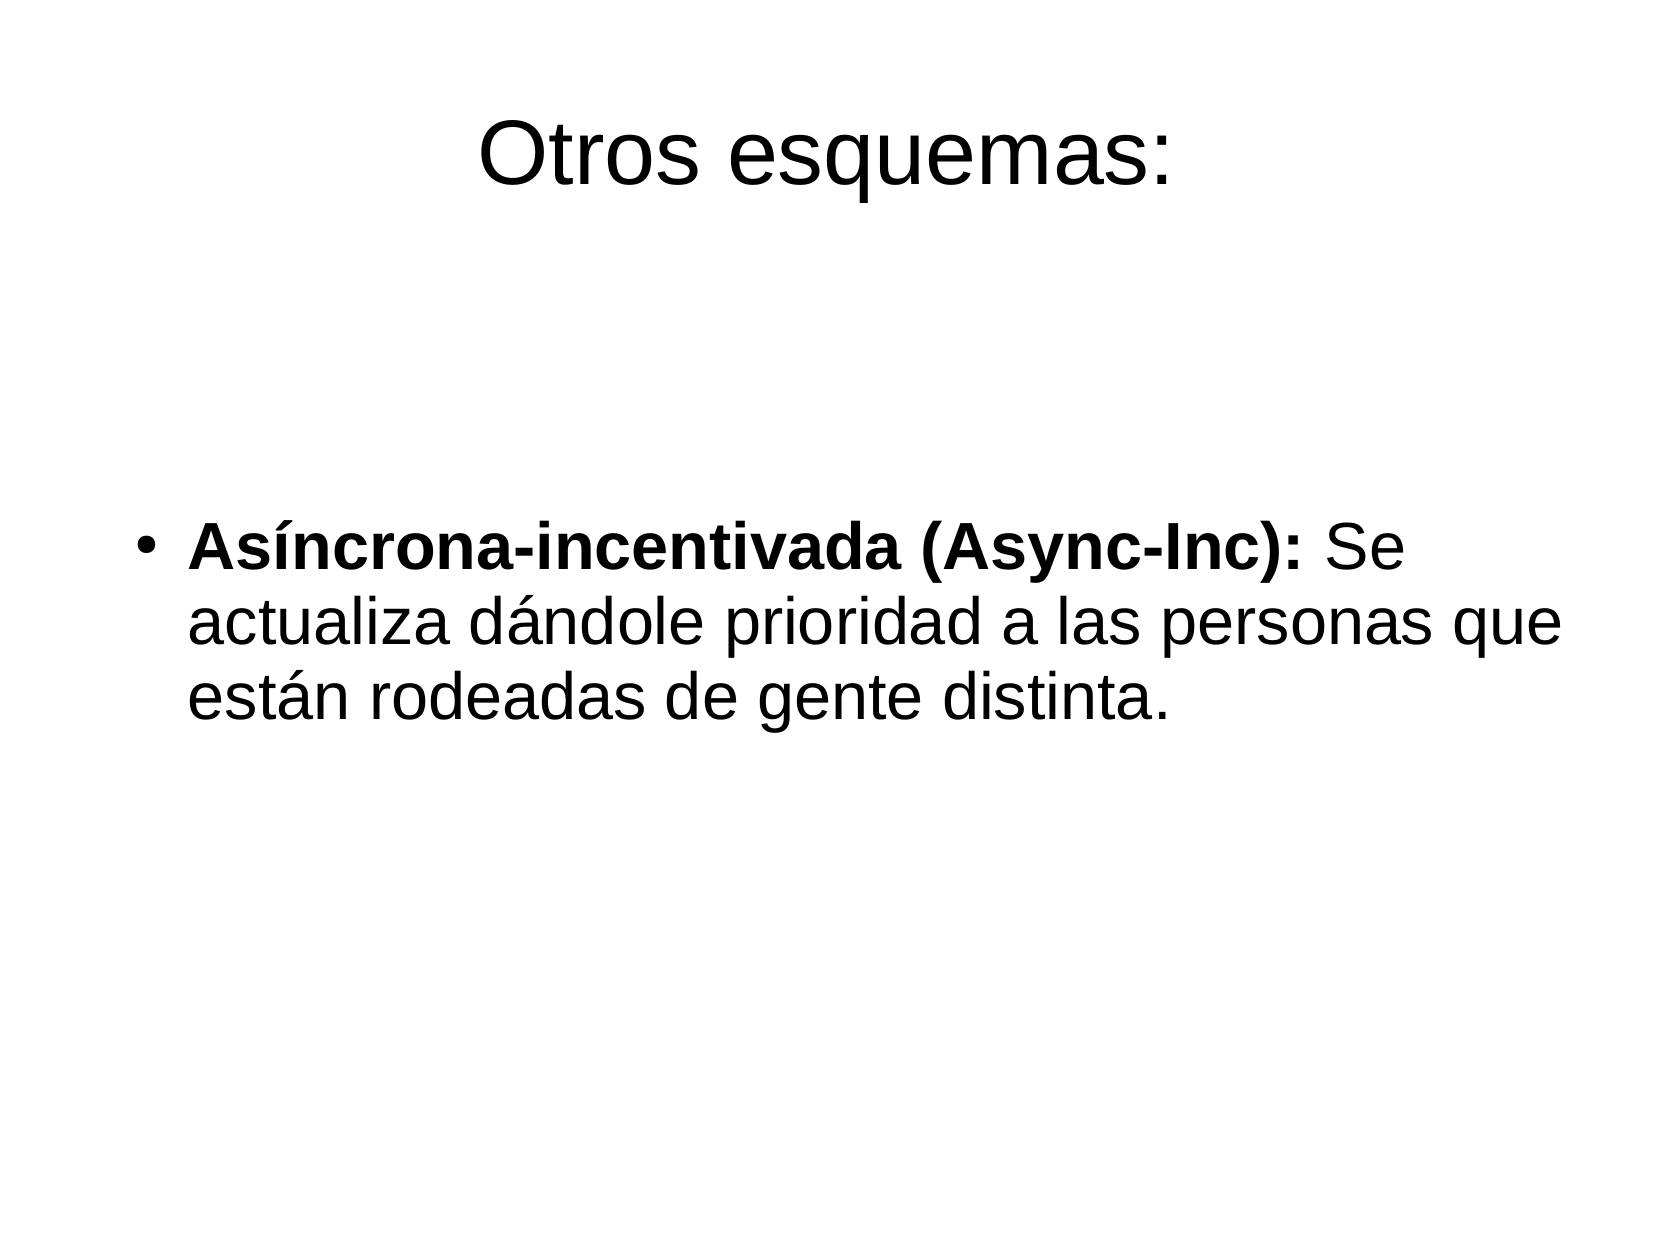

# Otros esquemas:
Asíncrona-incentivada (Async-Inc): Se actualiza dándole prioridad a las personas que están rodeadas de gente distinta.